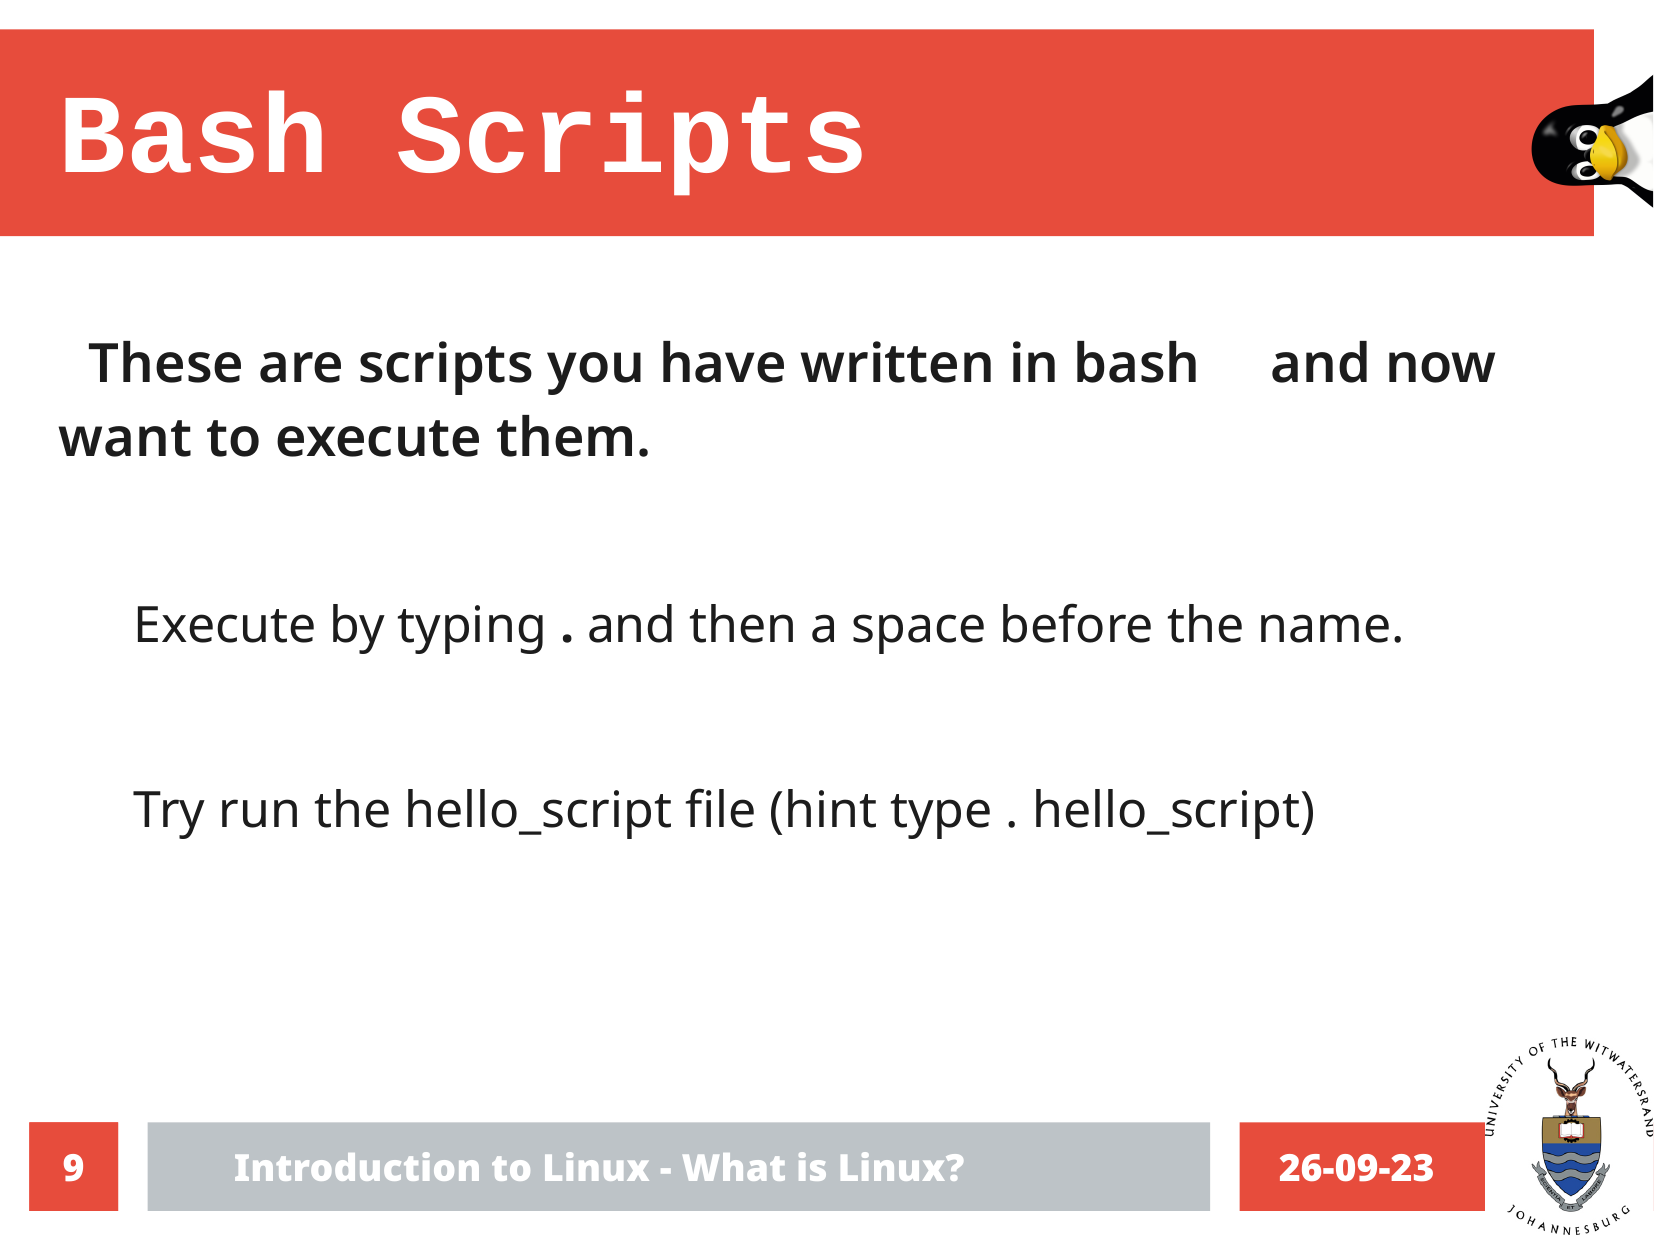

# Bash Scripts
These are scripts you have written in bash and now want to execute them.
Execute by typing . and then a space before the name.
Try run the hello_script file (hint type . hello_script)
9
 Introduction to Linux - What is Linux?